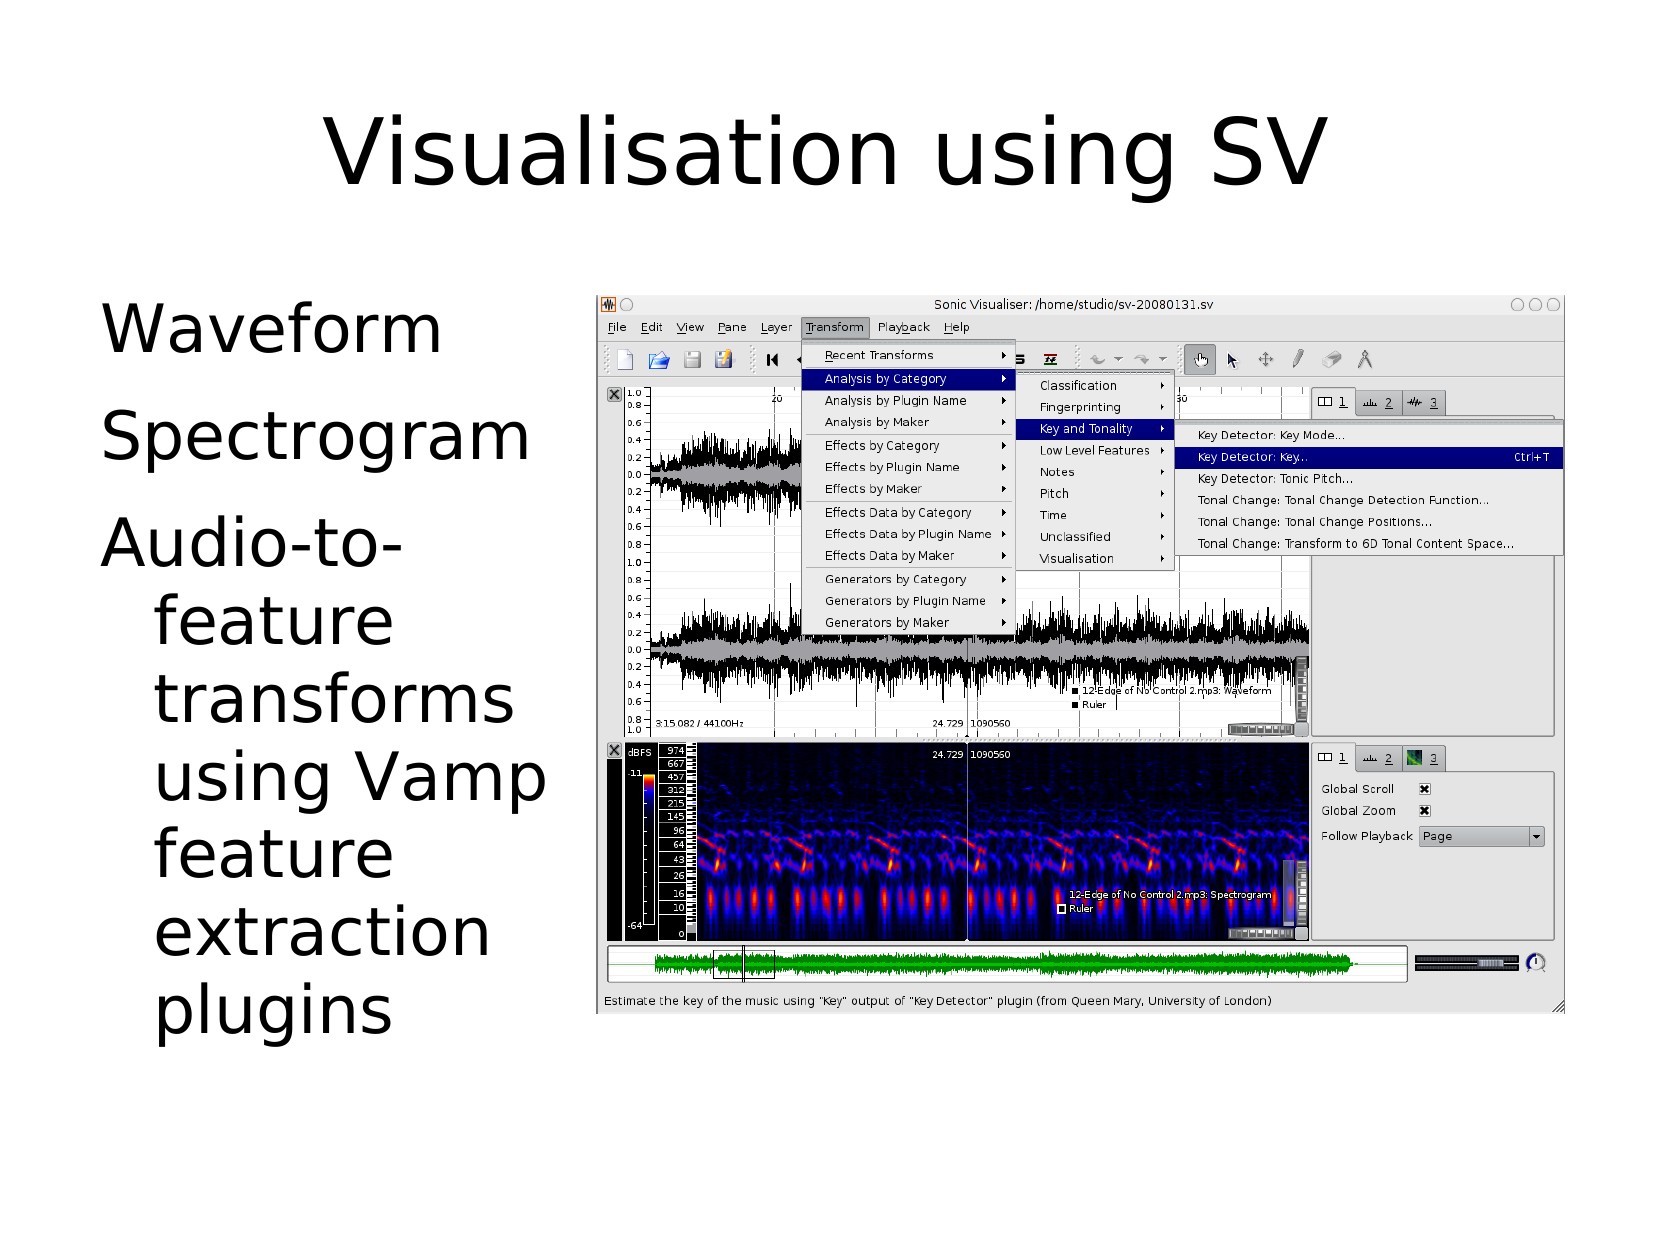

# Visualisation using SV
Waveform
Spectrogram
Audio-to-
feature
transforms
using Vamp
feature
extraction
plugins